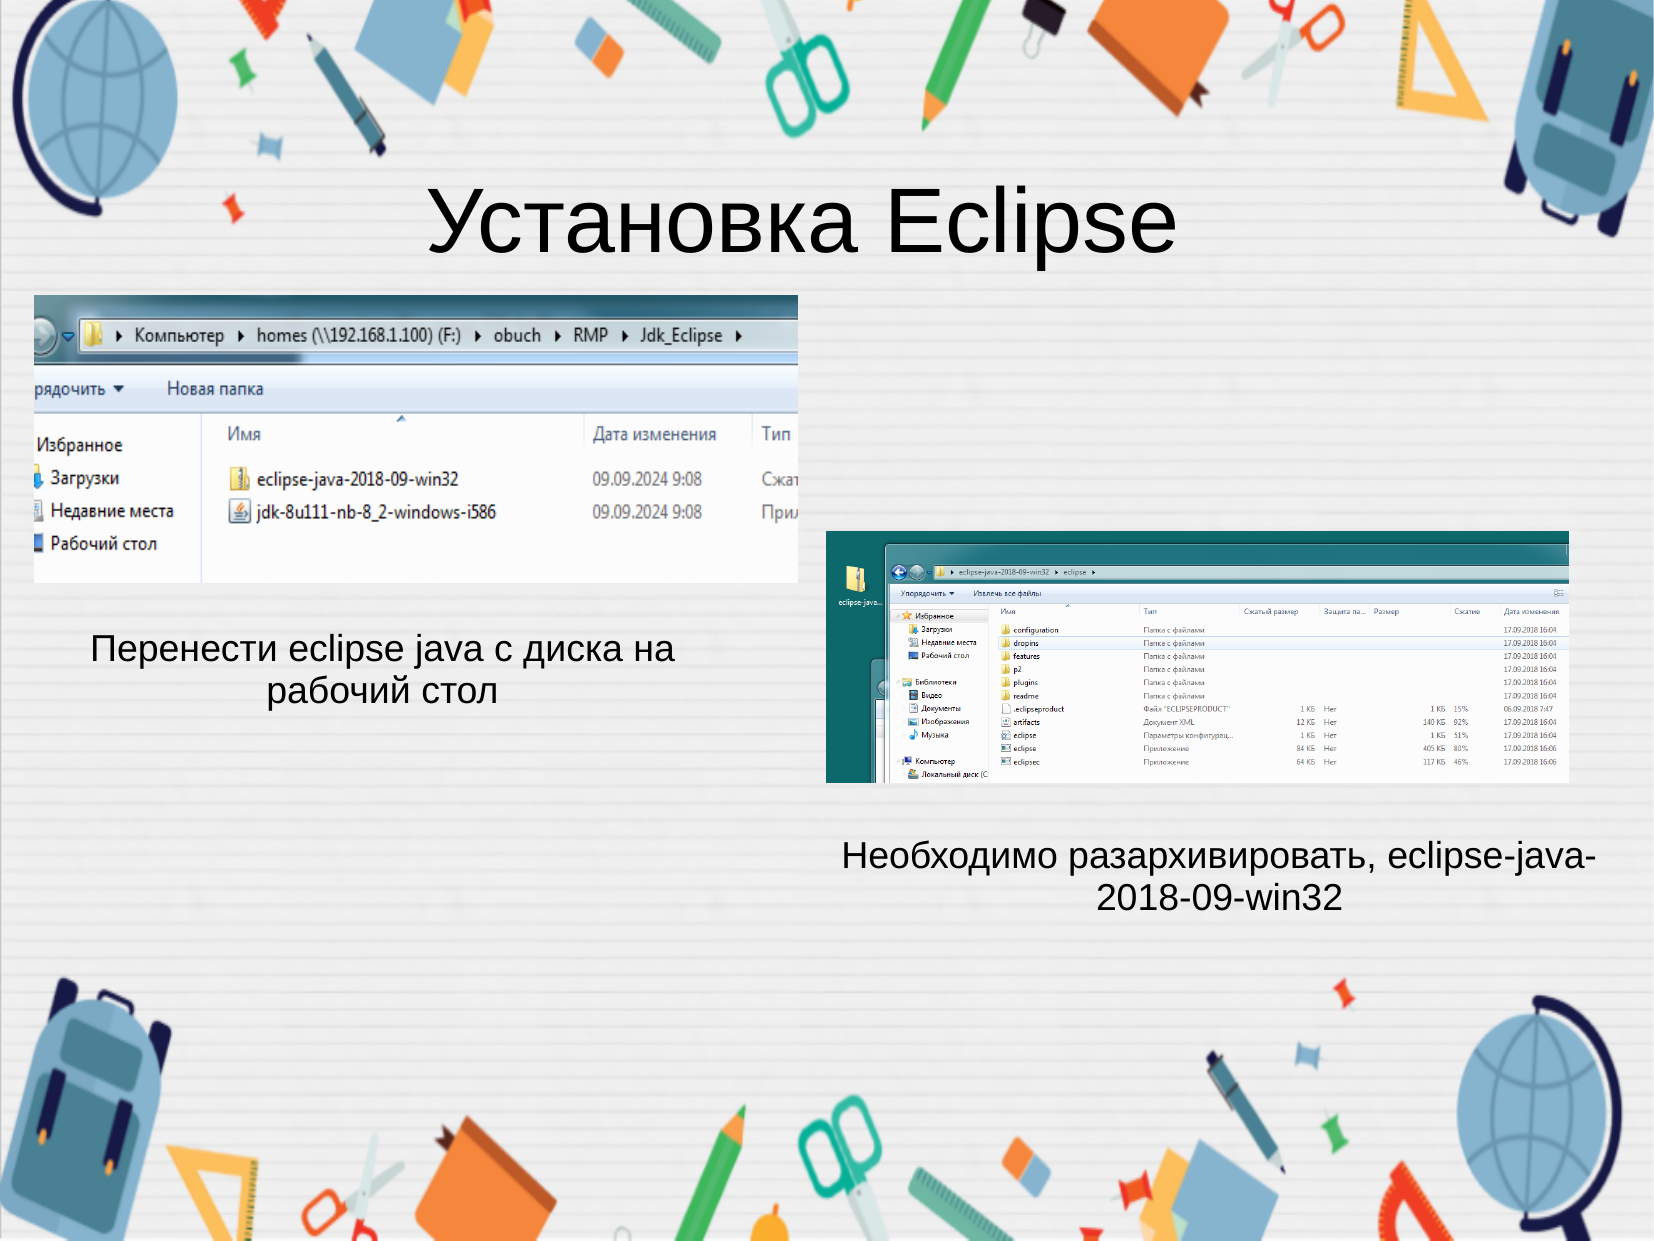

# Установка Eclipse
Перенести eclipse java с диска на рабочий стол
Необходимо разархивировать, eclipse-java-2018-09-win32